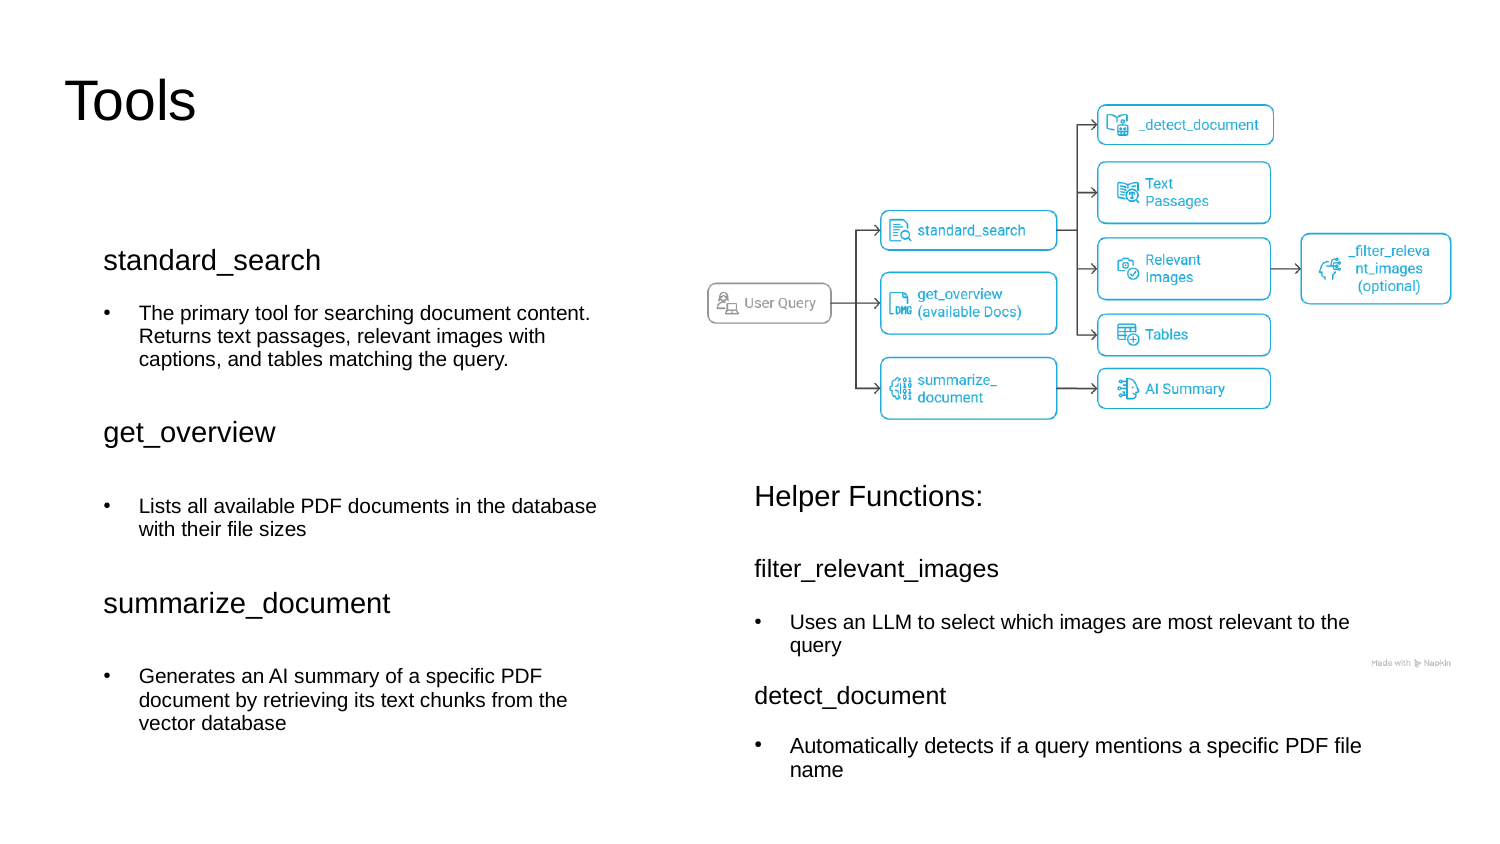

# Tools
standard_search
The primary tool for searching document content. Returns text passages, relevant images with captions, and tables matching the query.
get_overview
Lists all available PDF documents in the database with their file sizes
summarize_document
Generates an AI summary of a specific PDF document by retrieving its text chunks from the vector database
Helper Functions:
filter_relevant_images
Uses an LLM to select which images are most relevant to the query
detect_document
Automatically detects if a query mentions a specific PDF file name